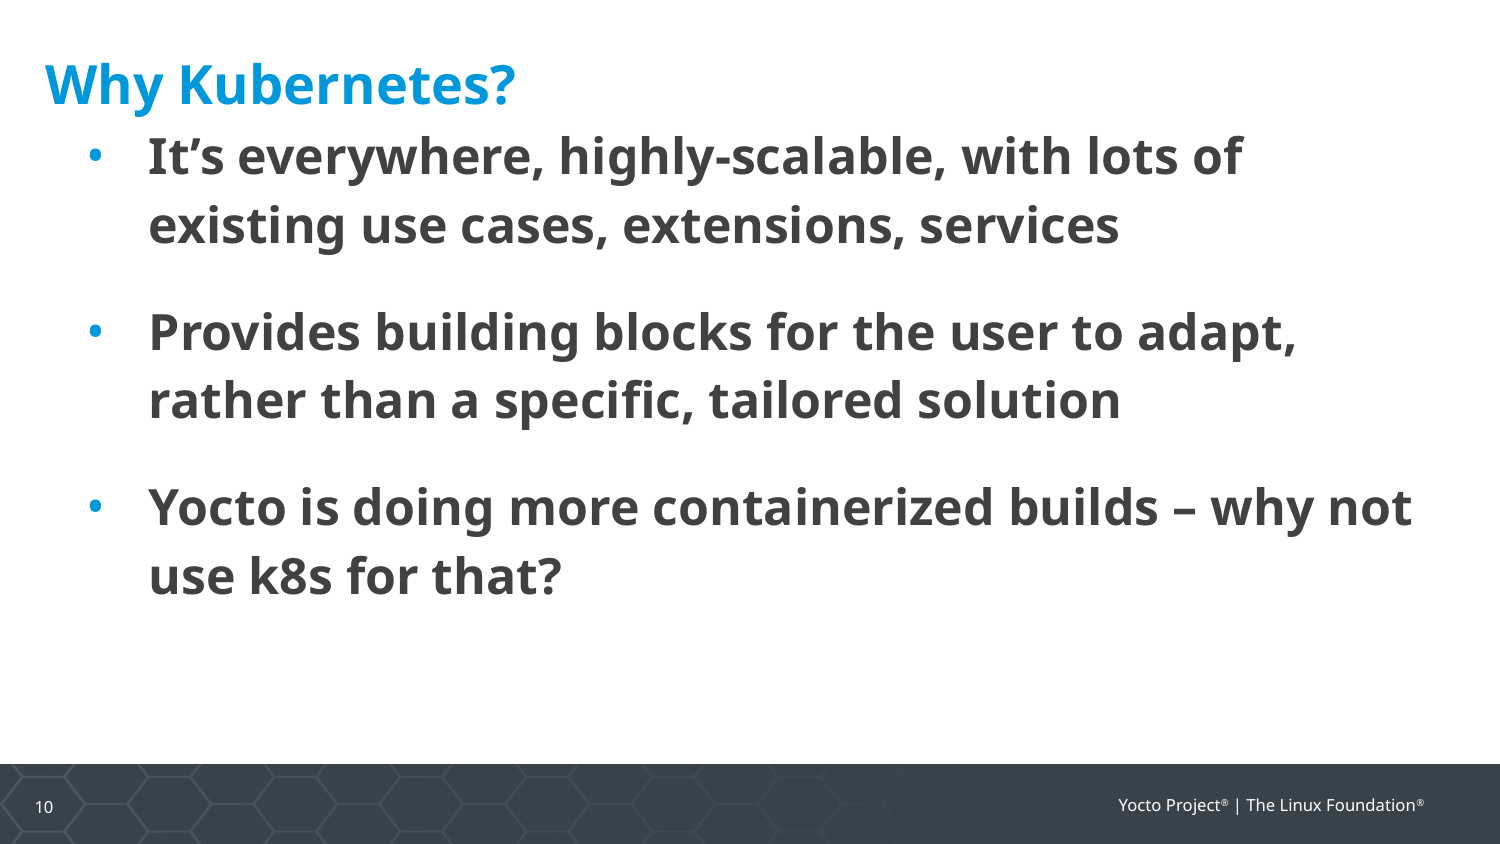

# Why Kubernetes?
It’s everywhere, highly-scalable, with lots of existing use cases, extensions, services
Provides building blocks for the user to adapt, rather than a specific, tailored solution
Yocto is doing more containerized builds – why not use k8s for that?